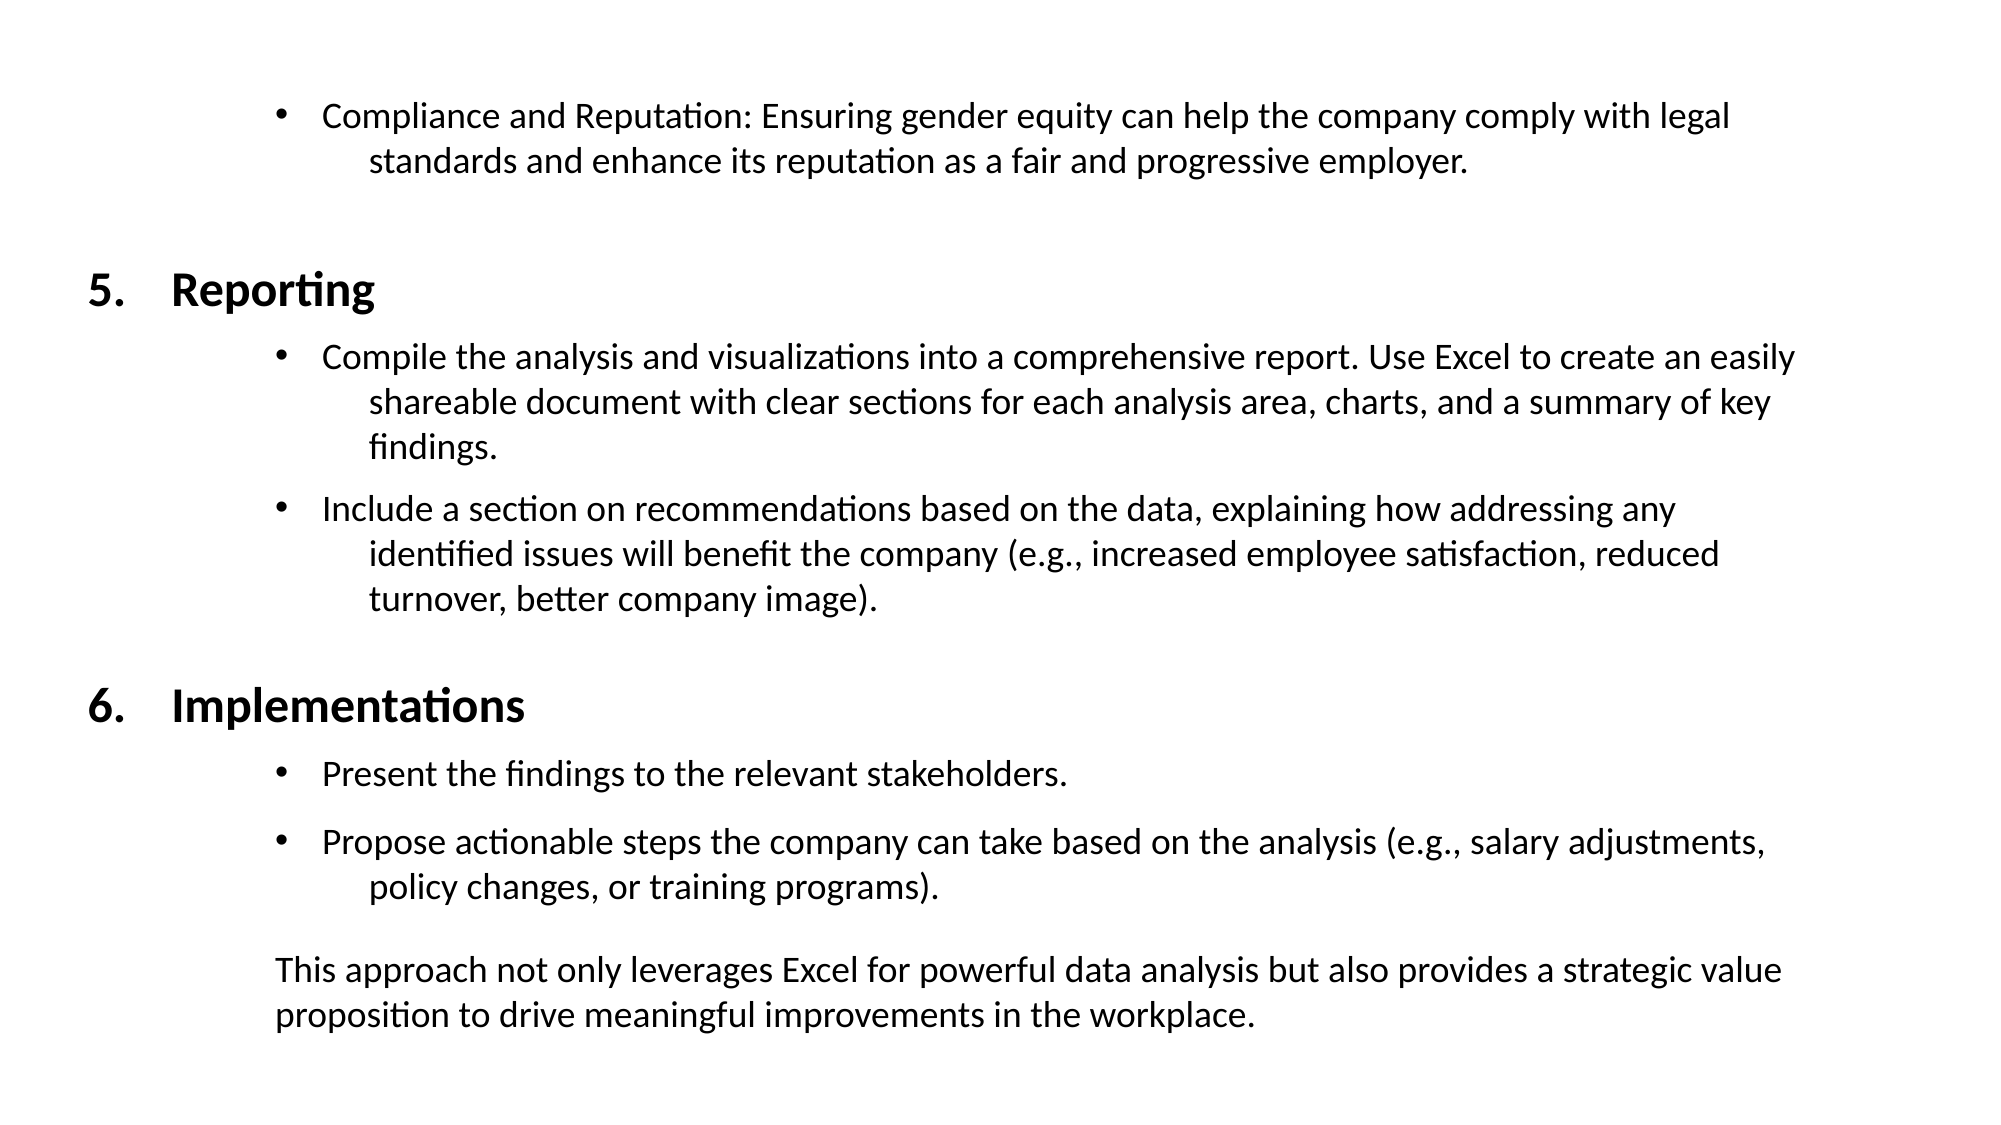

Compliance and Reputation: Ensuring gender equity can help the company comply with legal standards and enhance its reputation as a fair and progressive employer.
5. Reporting
Compile the analysis and visualizations into a comprehensive report. Use Excel to create an easily shareable document with clear sections for each analysis area, charts, and a summary of key findings.
Include a section on recommendations based on the data, explaining how addressing any identified issues will benefit the company (e.g., increased employee satisfaction, reduced turnover, better company image).
6. Implementations
Present the findings to the relevant stakeholders.
Propose actionable steps the company can take based on the analysis (e.g., salary adjustments, policy changes, or training programs).
This approach not only leverages Excel for powerful data analysis but also provides a strategic value proposition to drive meaningful improvements in the workplace.